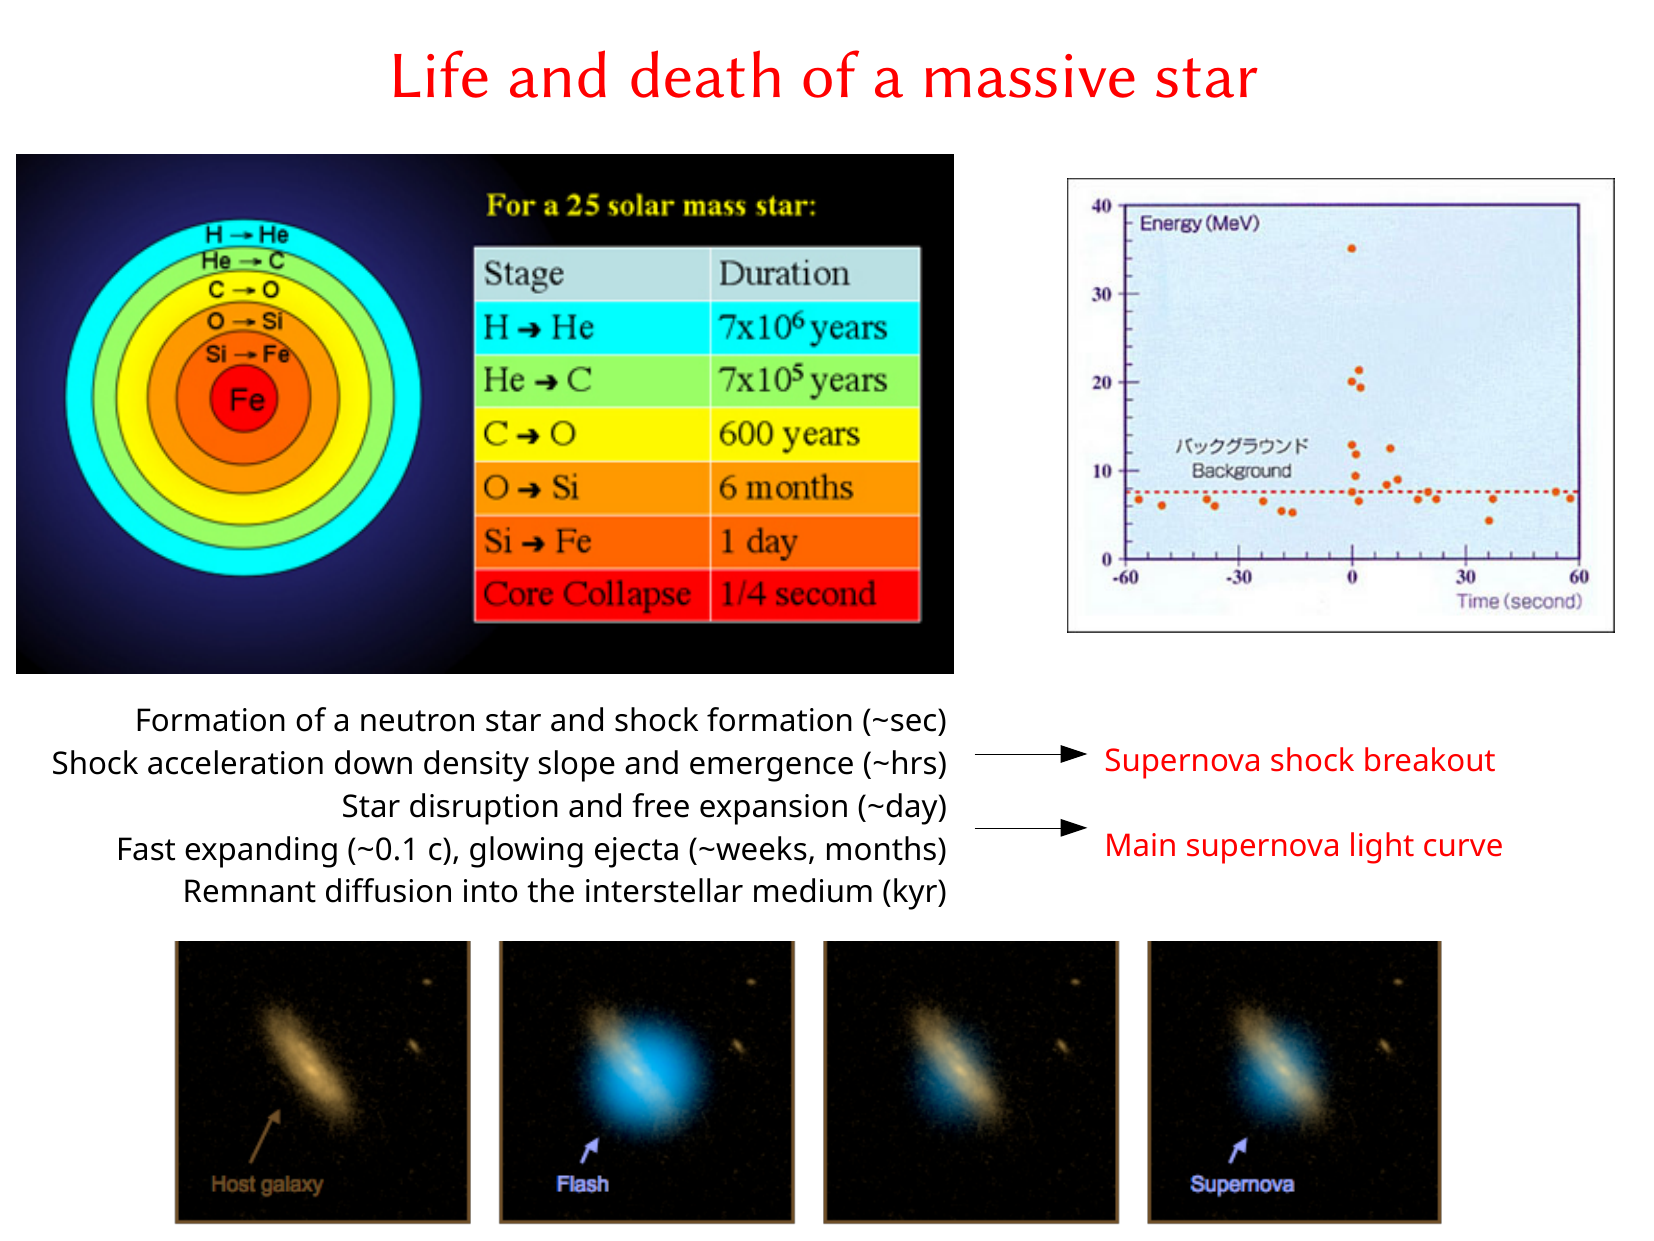

Life and death of a massive star
Formation of a neutron star and shock formation (~sec)
Shock acceleration down density slope and emergence (~hrs)
Star disruption and free expansion (~day)
Fast expanding (~0.1 c), glowing ejecta (~weeks, months)
Remnant diffusion into the interstellar medium (kyr)
Supernova shock breakout
Main supernova light curve